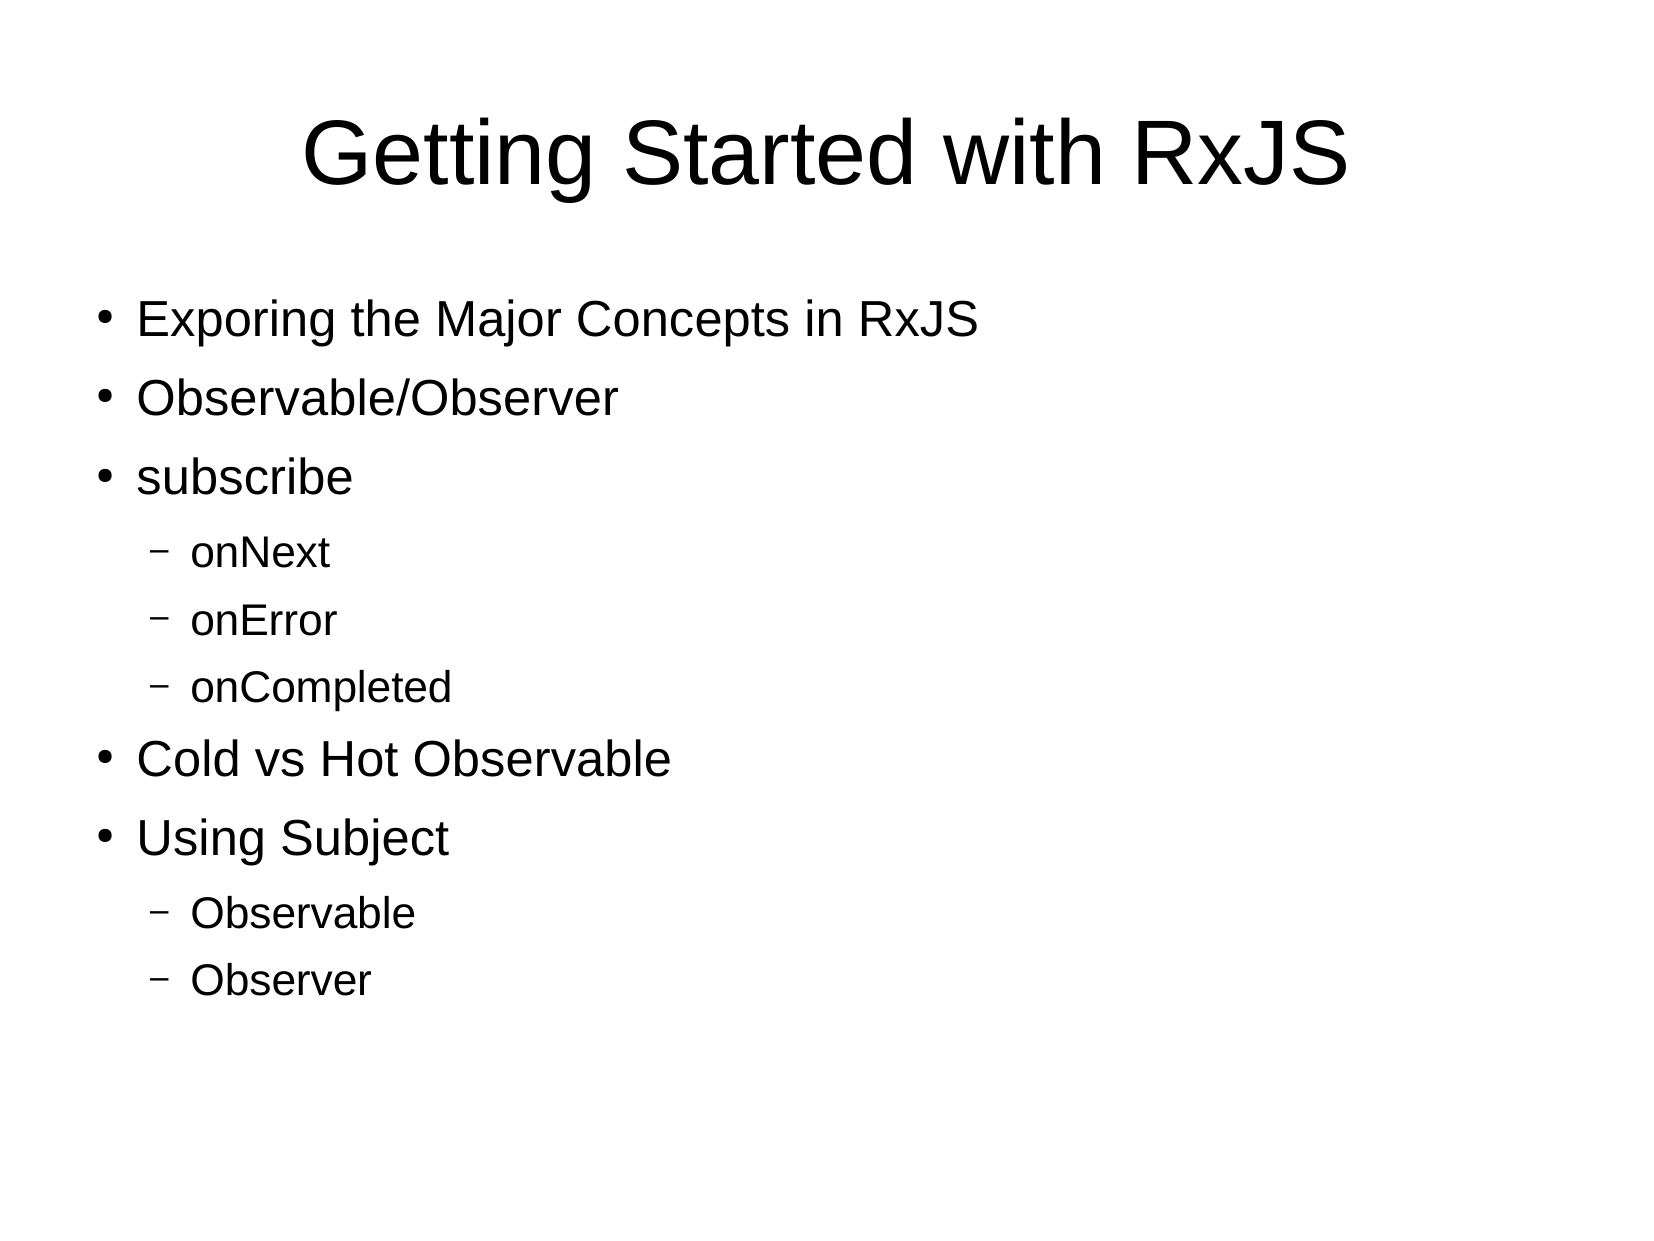

# Getting Started with RxJS
Exporing the Major Concepts in RxJS
Observable/Observer
subscribe
onNext
onError
onCompleted
Cold vs Hot Observable
Using Subject
Observable
Observer